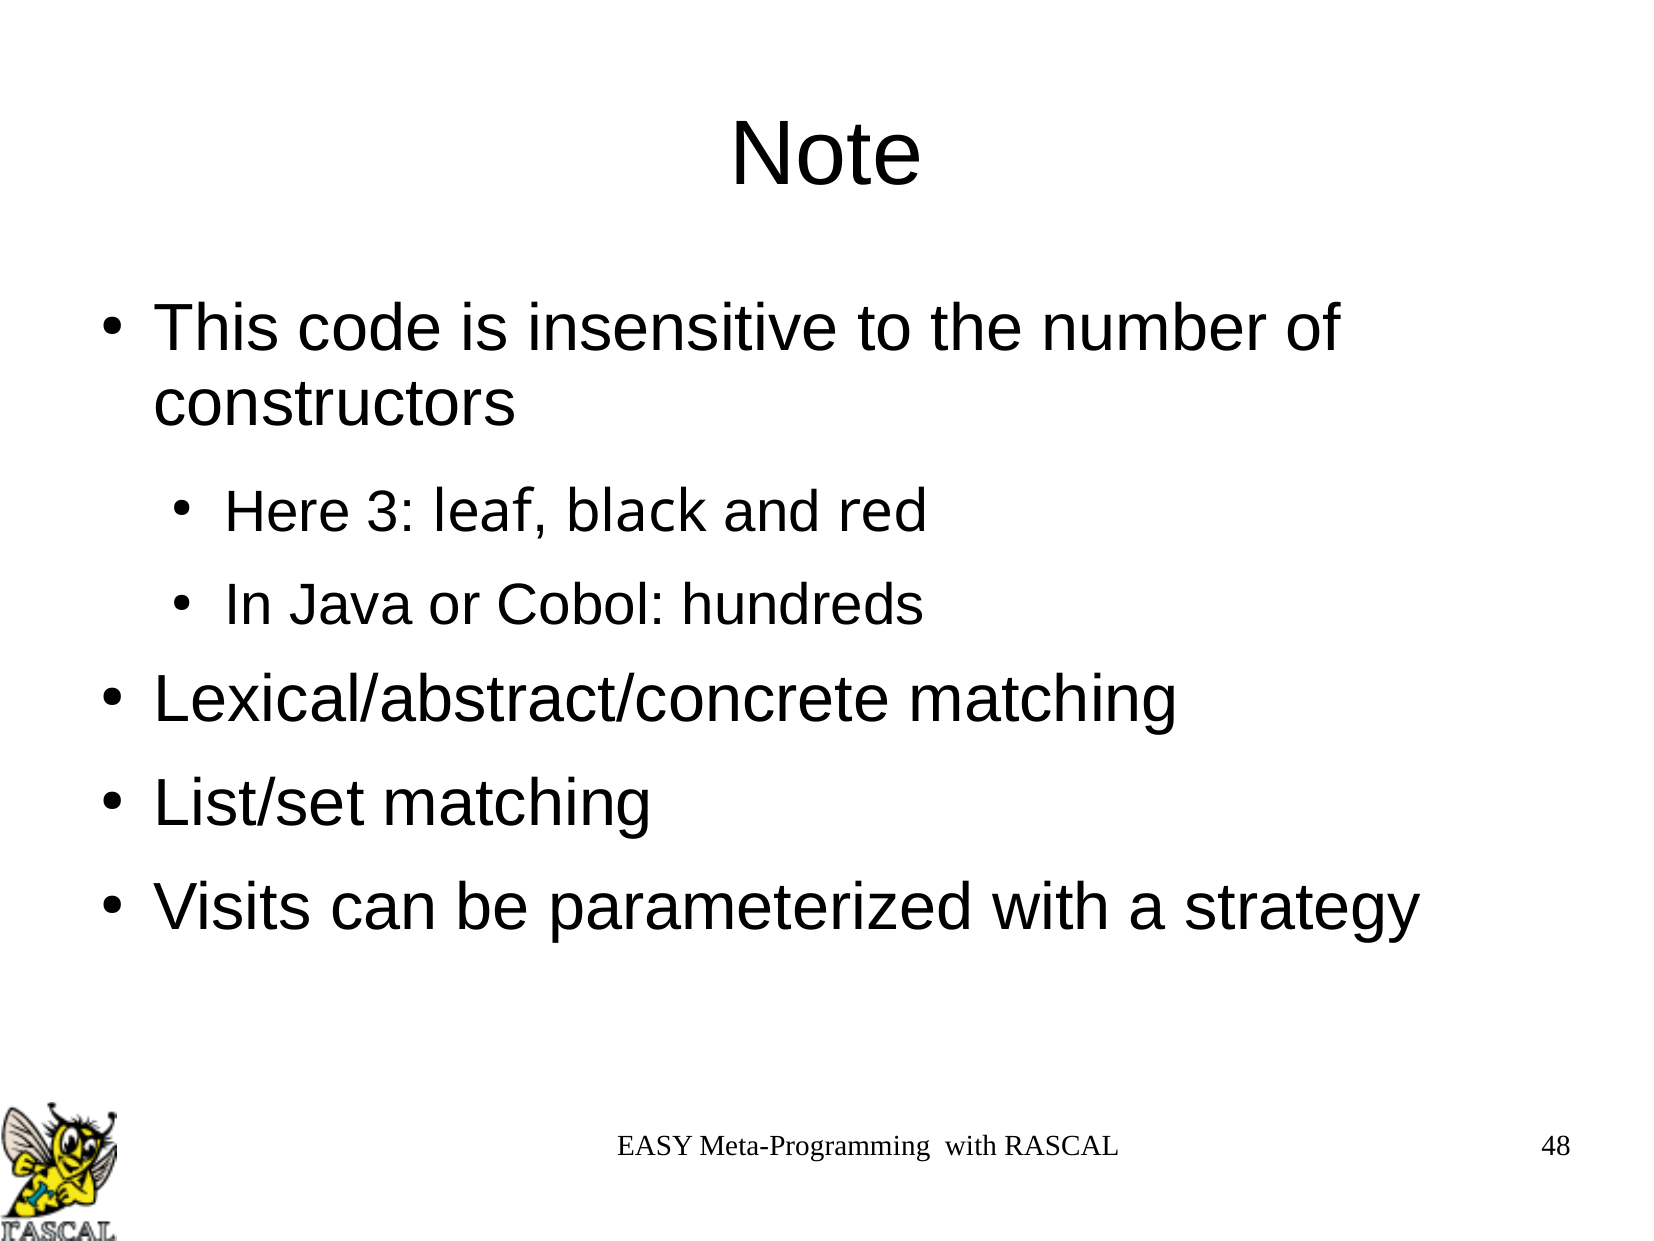

# Note
This code is insensitive to the number of constructors
Here 3: leaf, black and red
In Java or Cobol: hundreds
Lexical/abstract/concrete matching
List/set matching
Visits can be parameterized with a strategy
48